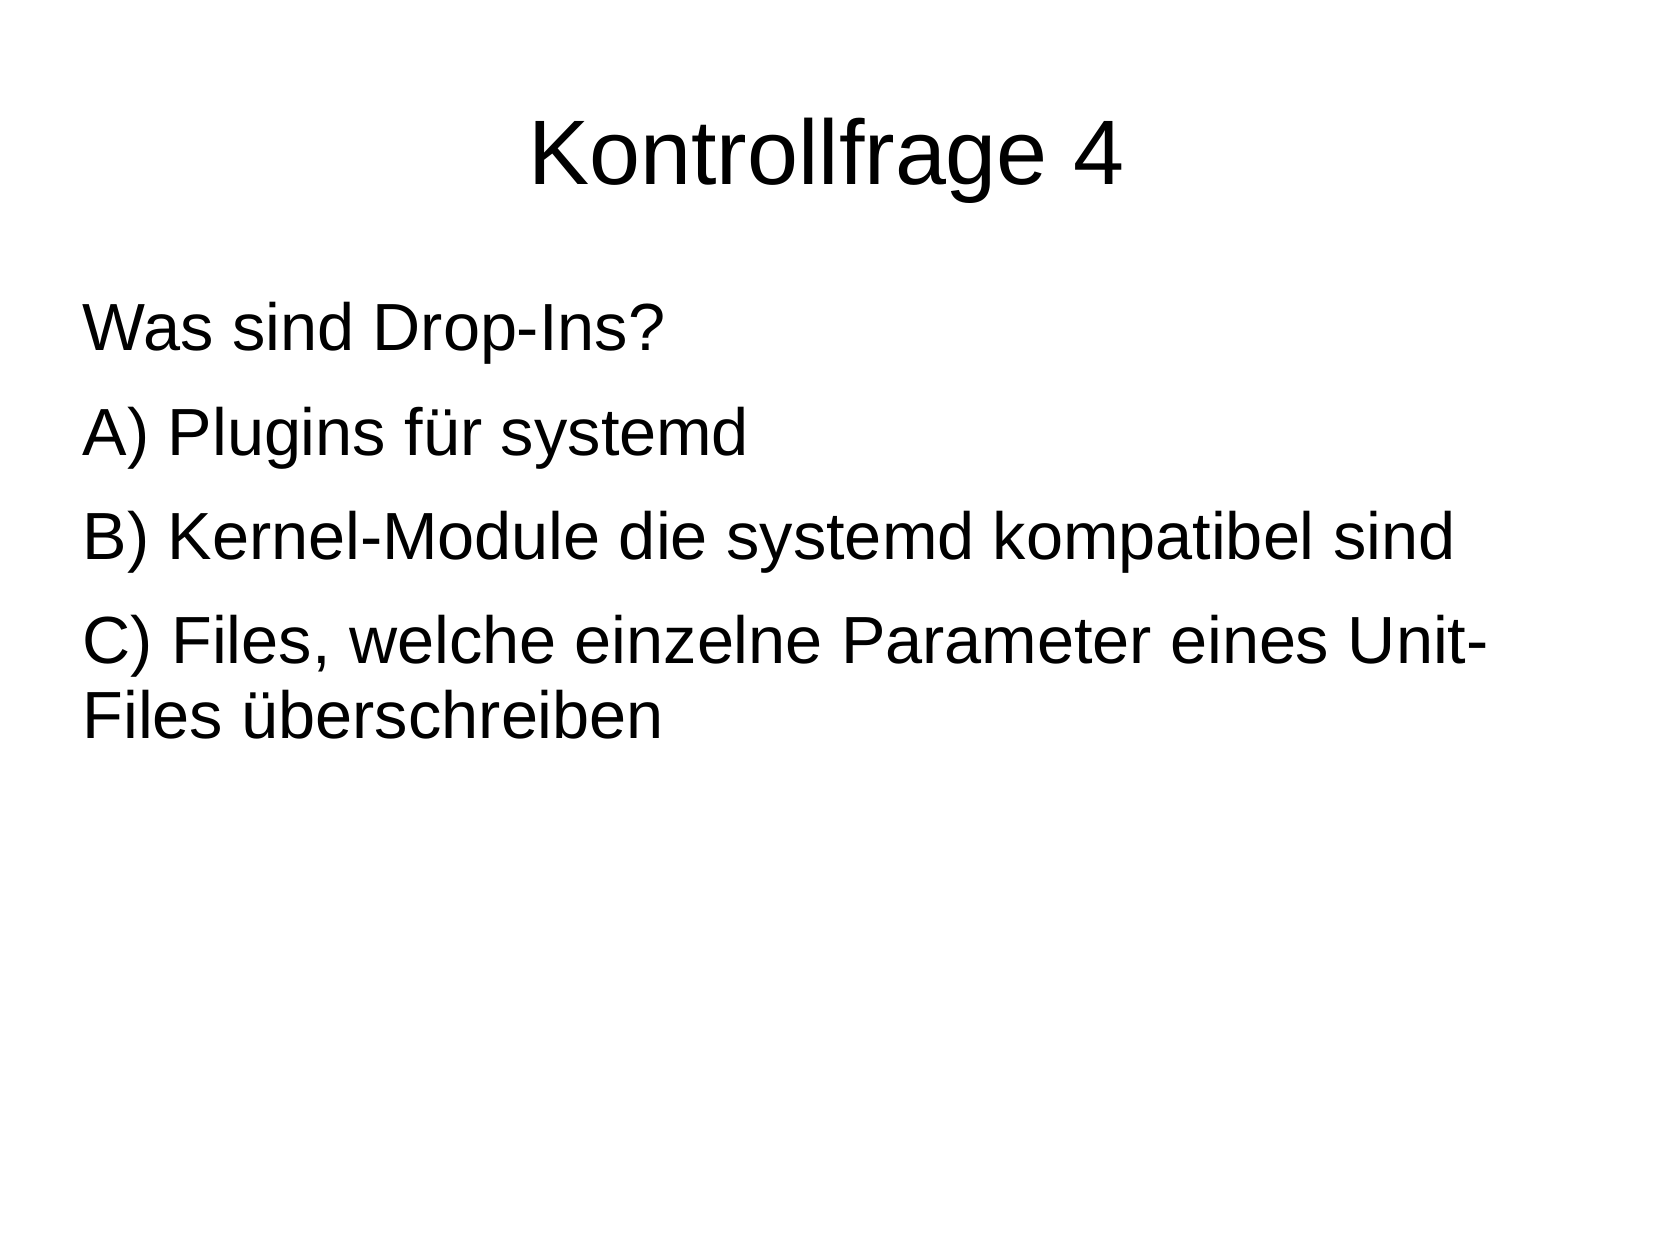

# Kontrollfrage 4
Was sind Drop-Ins?
A) Plugins für systemd
B) Kernel-Module die systemd kompatibel sind
C) Files, welche einzelne Parameter eines Unit-Files überschreiben